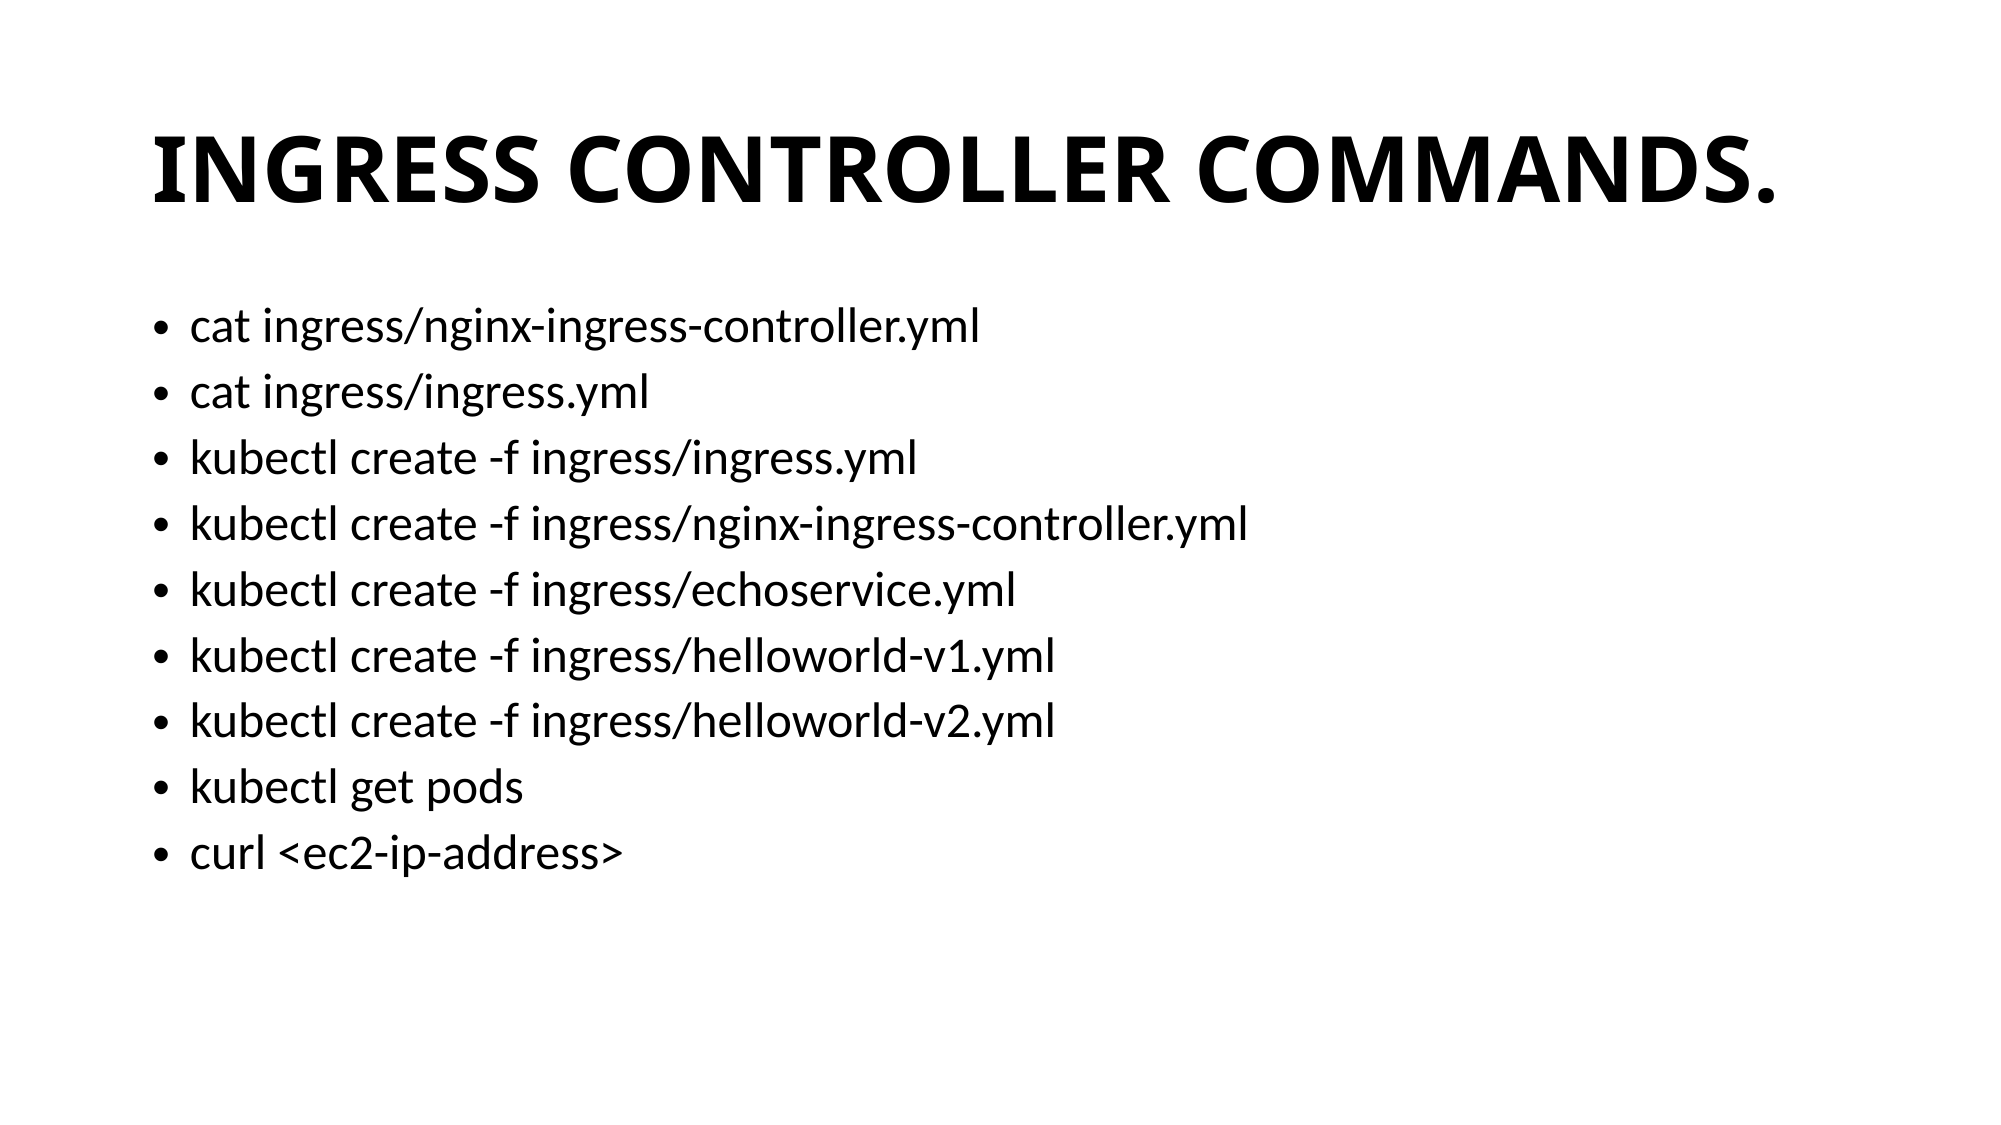

# INGRESS CONTROLLER COMMANDS.
cat ingress/nginx-ingress-controller.yml
cat ingress/ingress.yml
kubectl create -f ingress/ingress.yml
kubectl create -f ingress/nginx-ingress-controller.yml
kubectl create -f ingress/echoservice.yml
kubectl create -f ingress/helloworld-v1.yml
kubectl create -f ingress/helloworld-v2.yml
kubectl get pods
curl <ec2-ip-address>